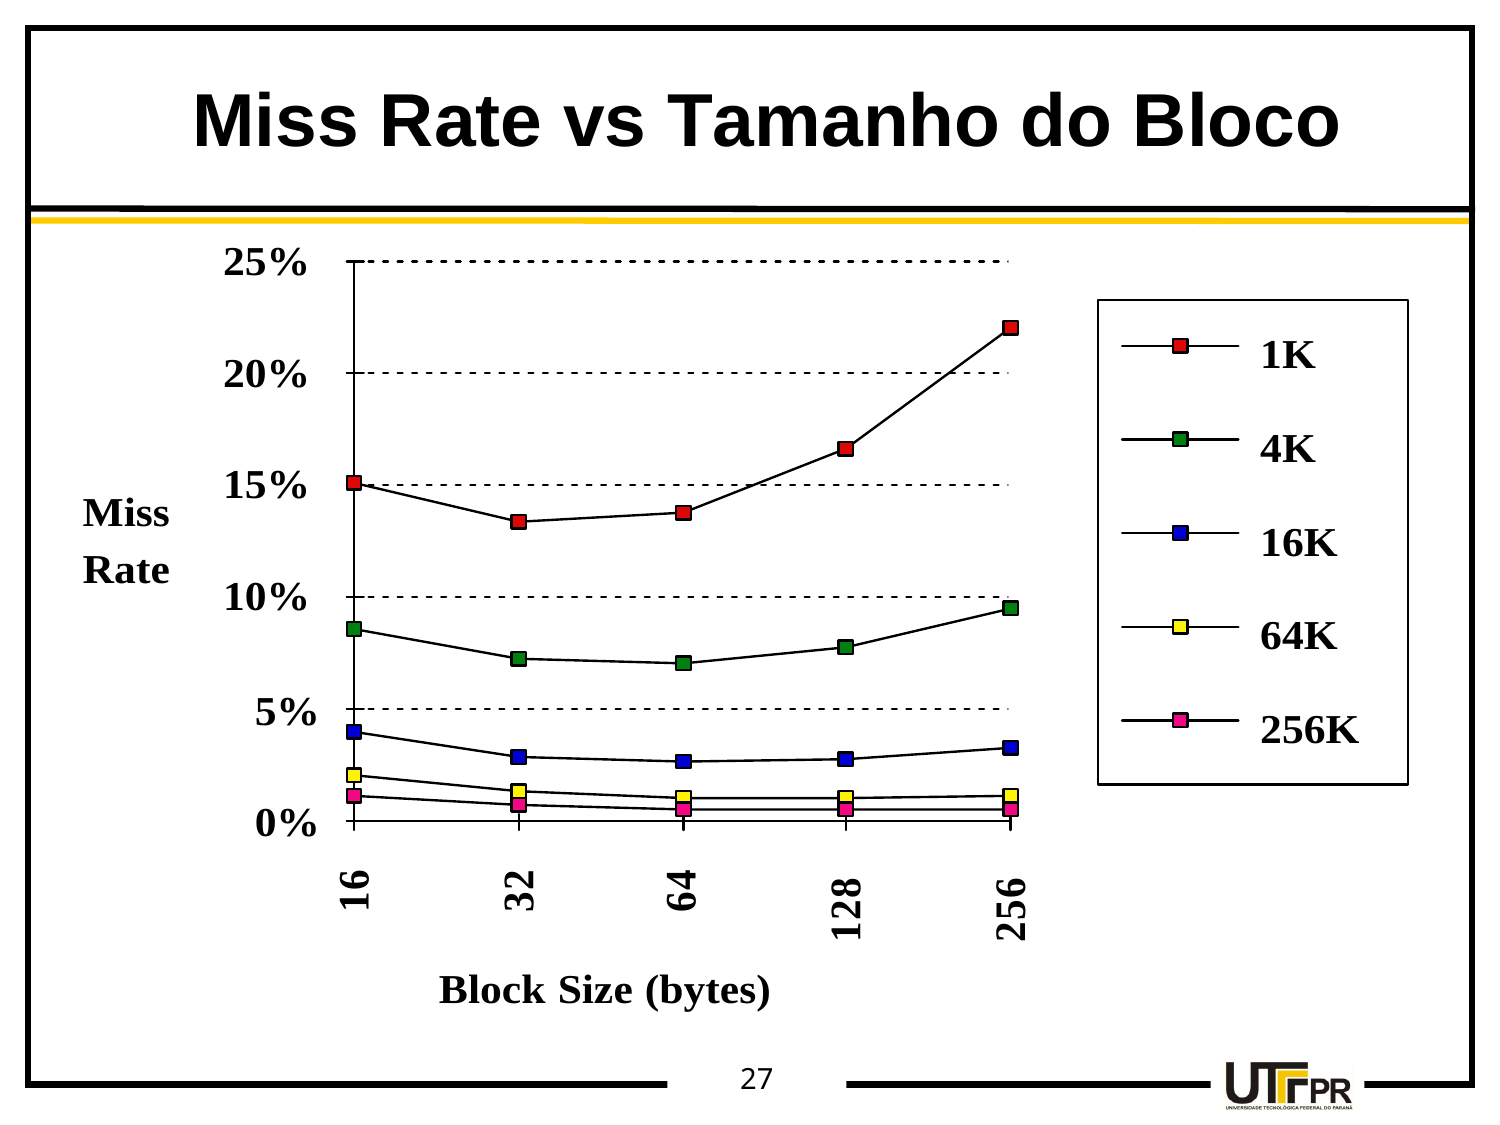

# Miss Rate vs Tamanho do Bloco